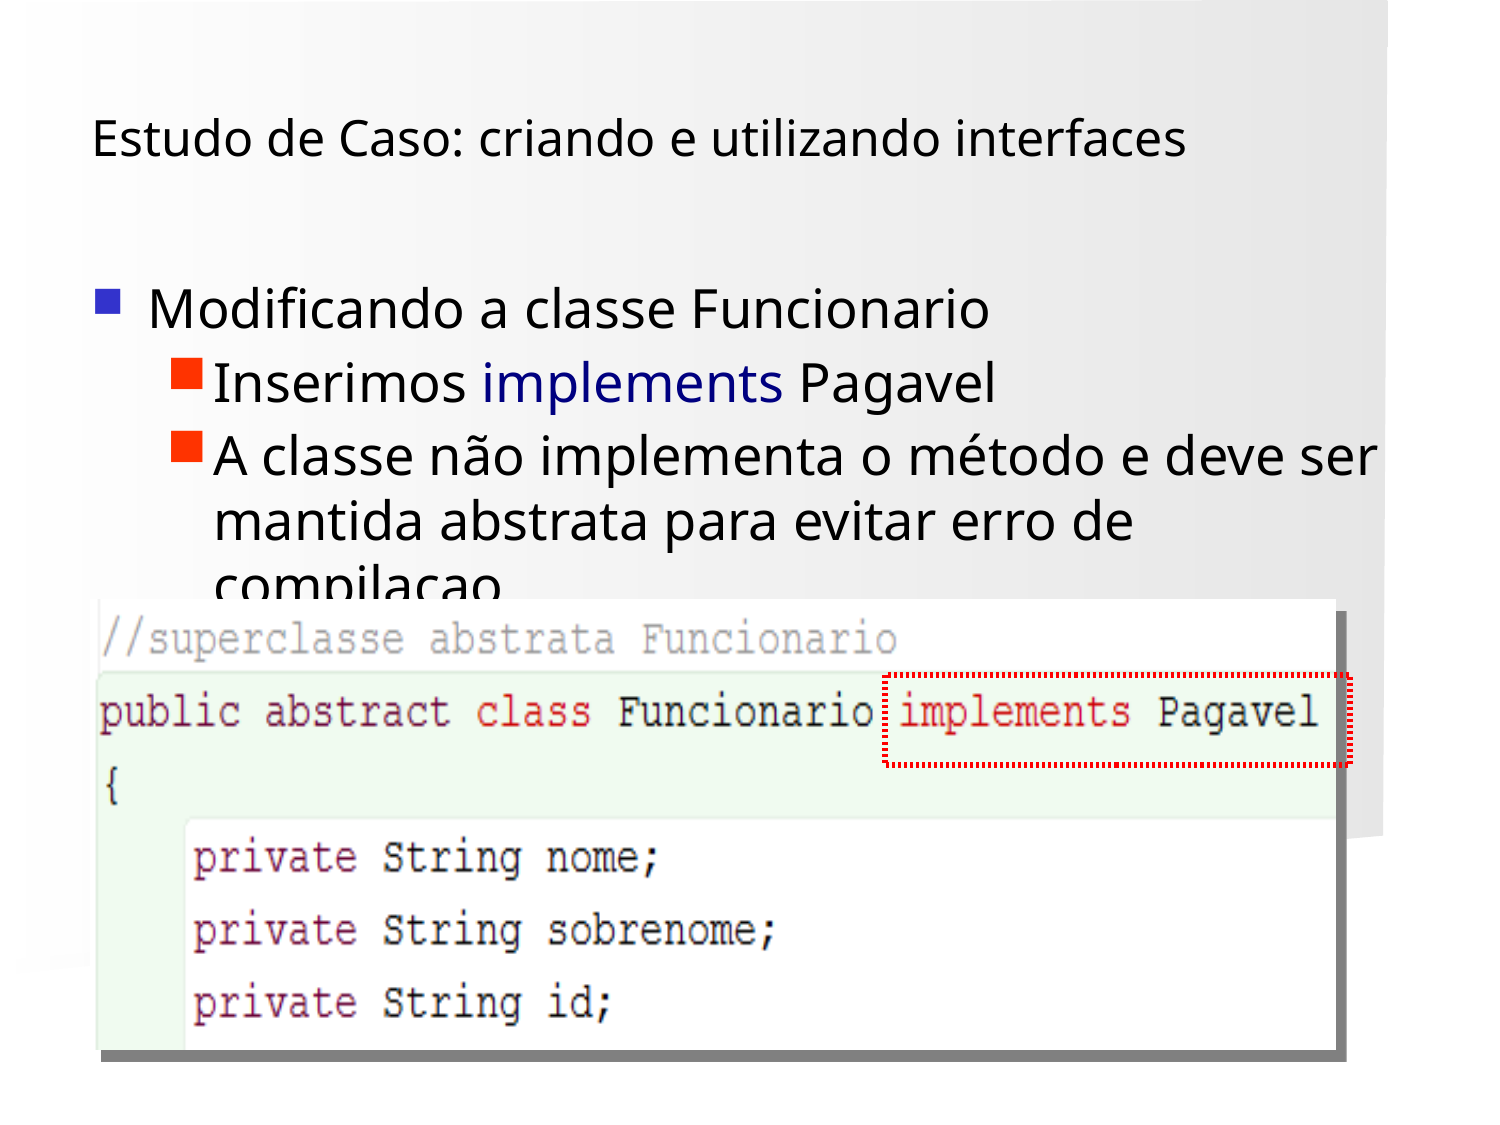

# Estudo de Caso: criando e utilizando interfaces
Modificando a classe Funcionario
Inserimos implements Pagavel
A classe não implementa o método e deve ser mantida abstrata para evitar erro de compilacao